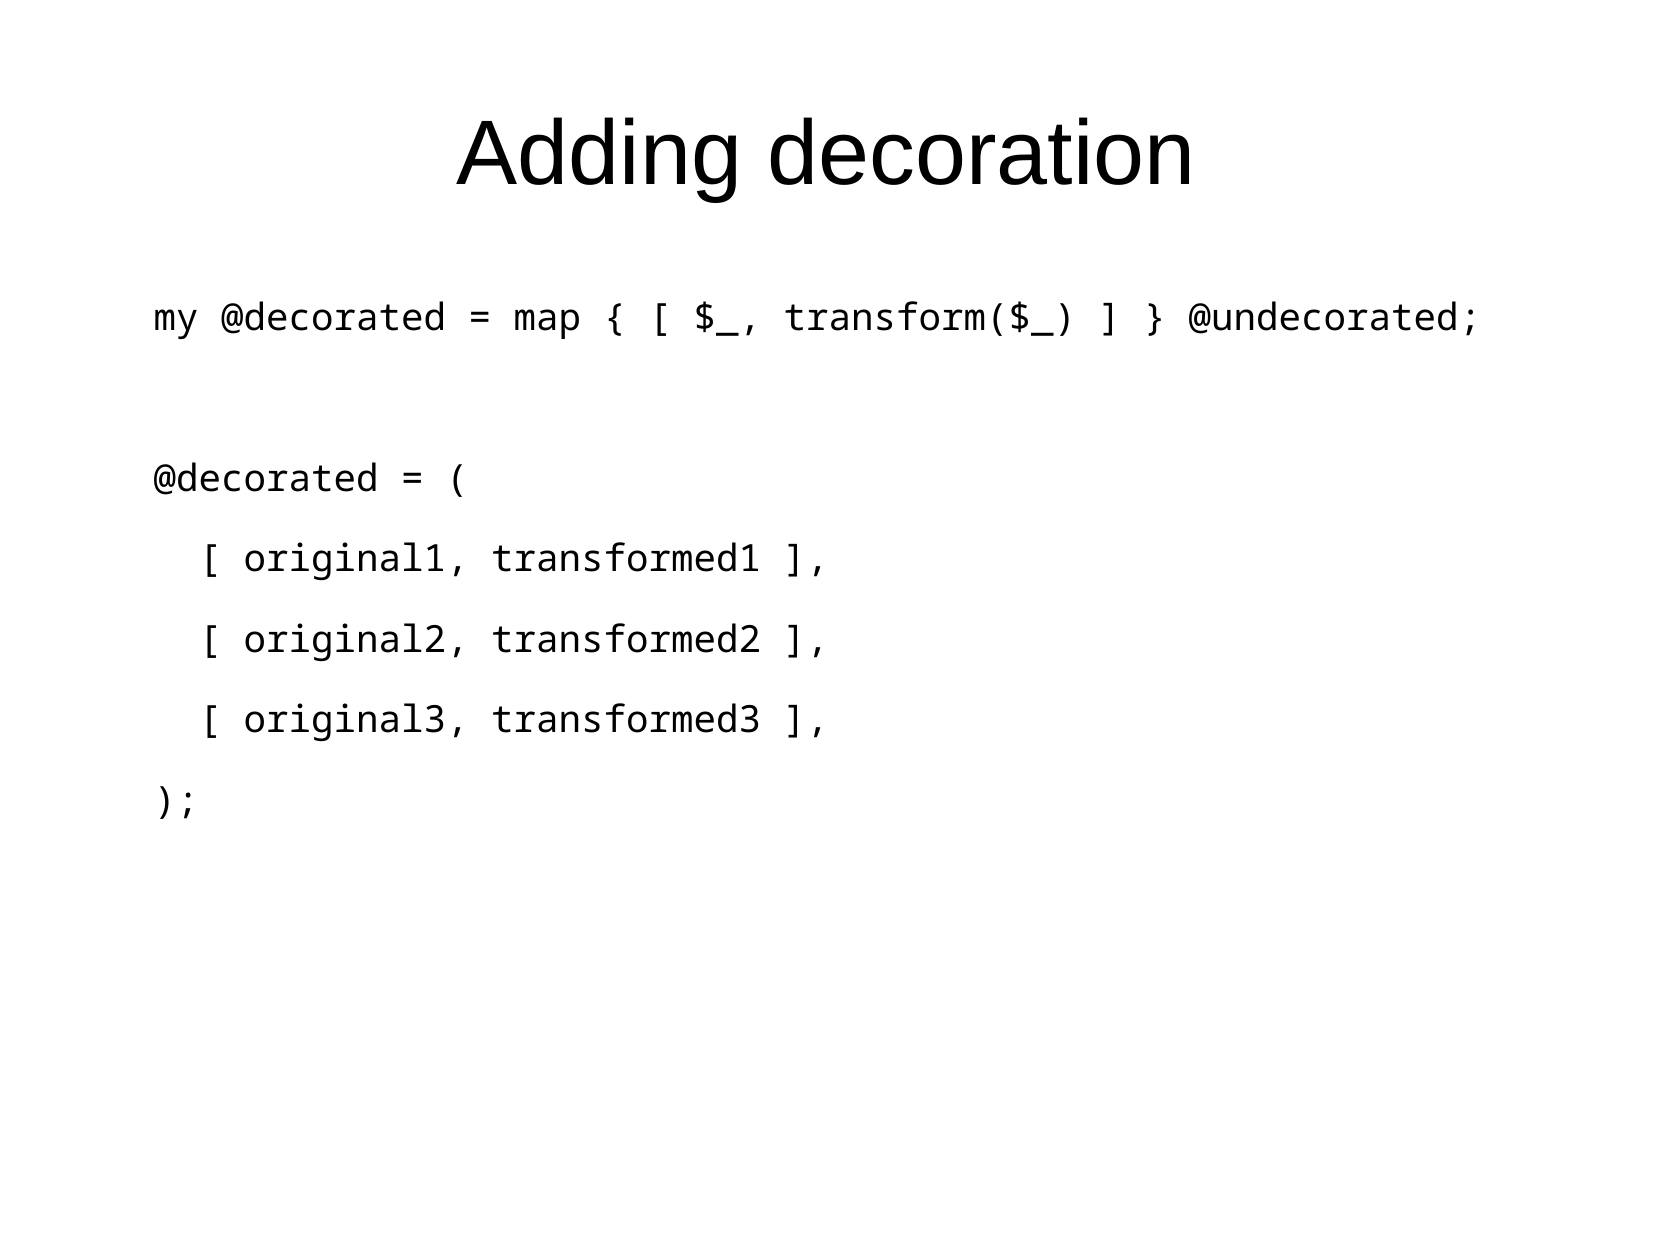

# Adding decoration
my @decorated = map { [ $_, transform($_) ] } @undecorated;
@decorated = (
 [ original1, transformed1 ],
 [ original2, transformed2 ],
 [ original3, transformed3 ],
);